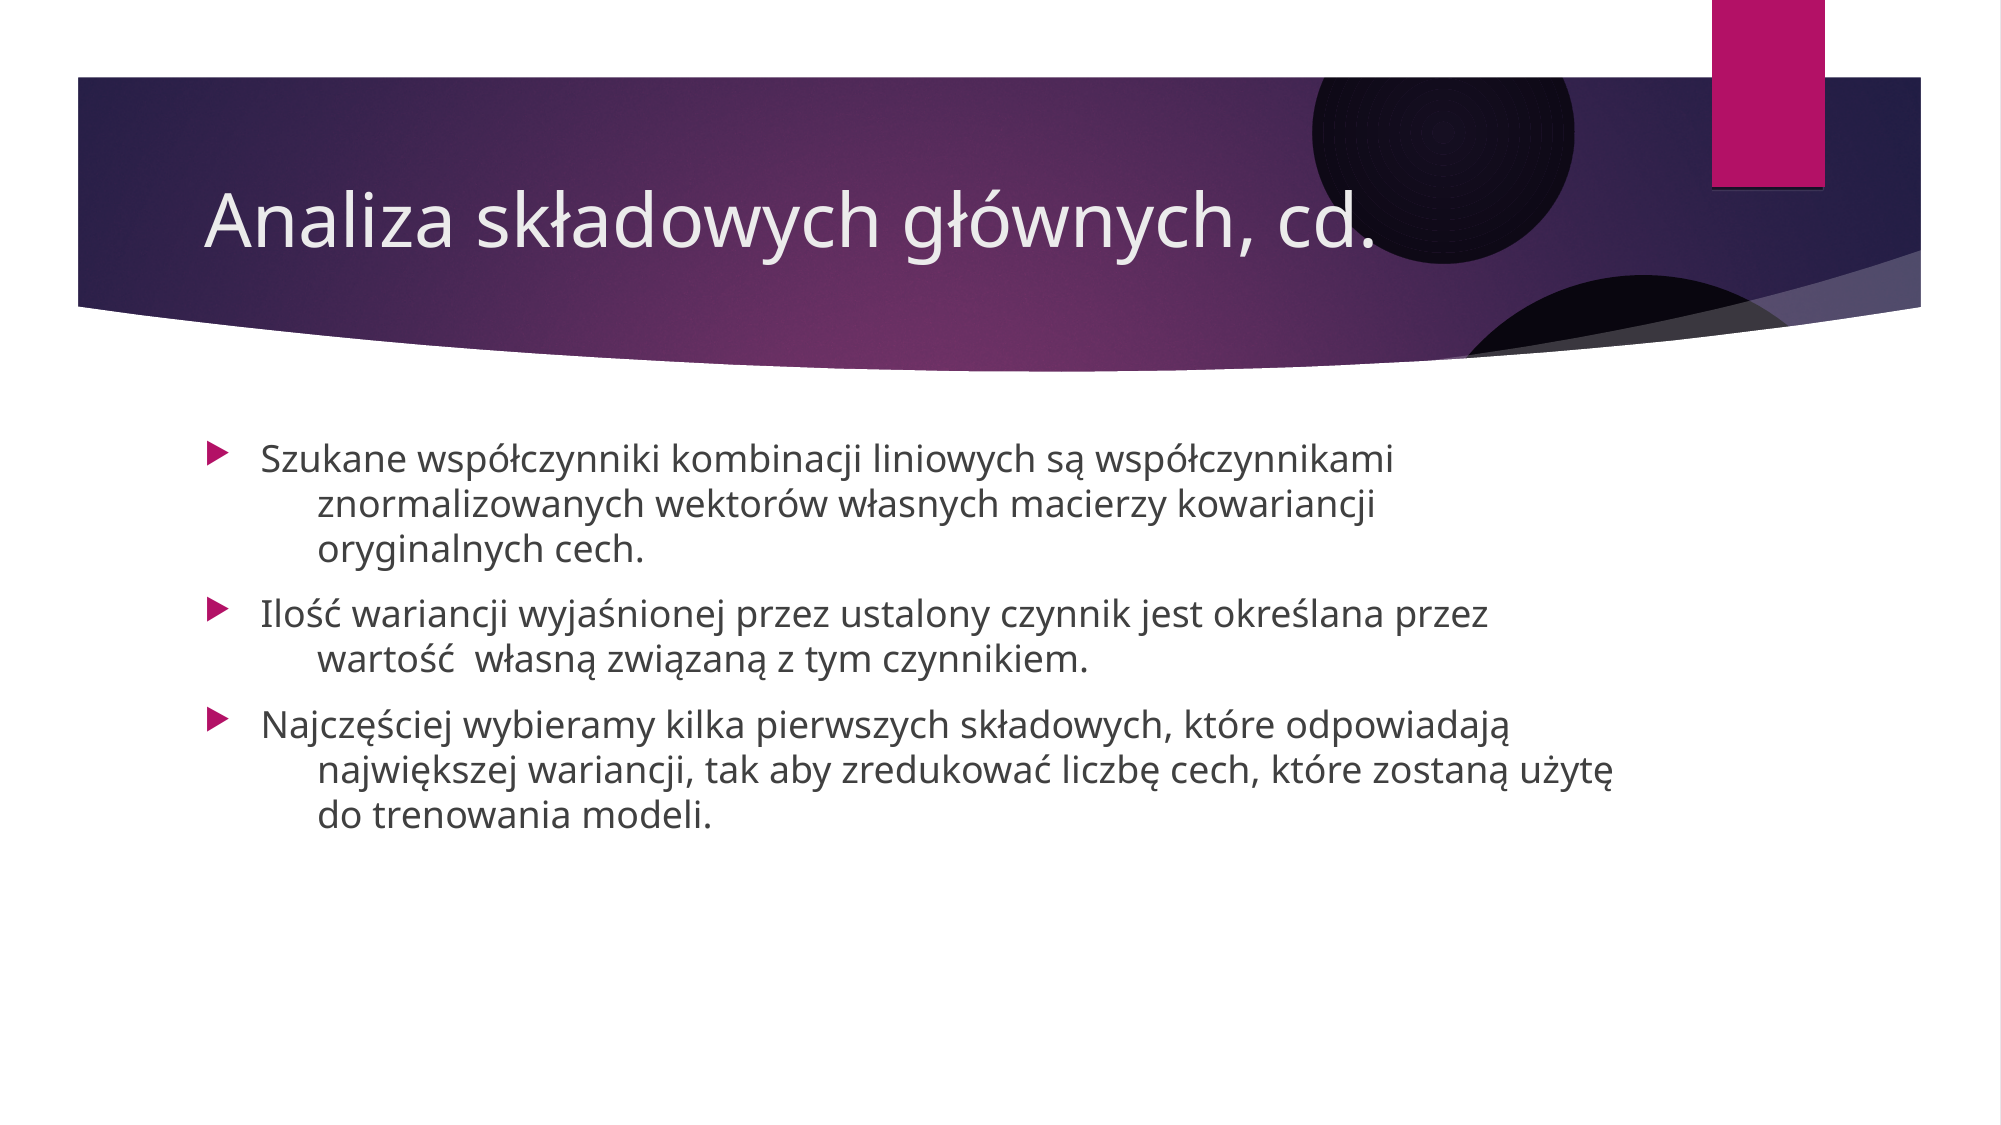

# Analiza składowych głównych, cd.
Szukane współczynniki kombinacji liniowych są współczynnikami znormalizowanych wektorów własnych macierzy kowariancji oryginalnych cech.
Ilość wariancji wyjaśnionej przez ustalony czynnik jest określana przez wartość własną związaną z tym czynnikiem.
Najczęściej wybieramy kilka pierwszych składowych, które odpowiadają największej wariancji, tak aby zredukować liczbę cech, które zostaną użytę do trenowania modeli.